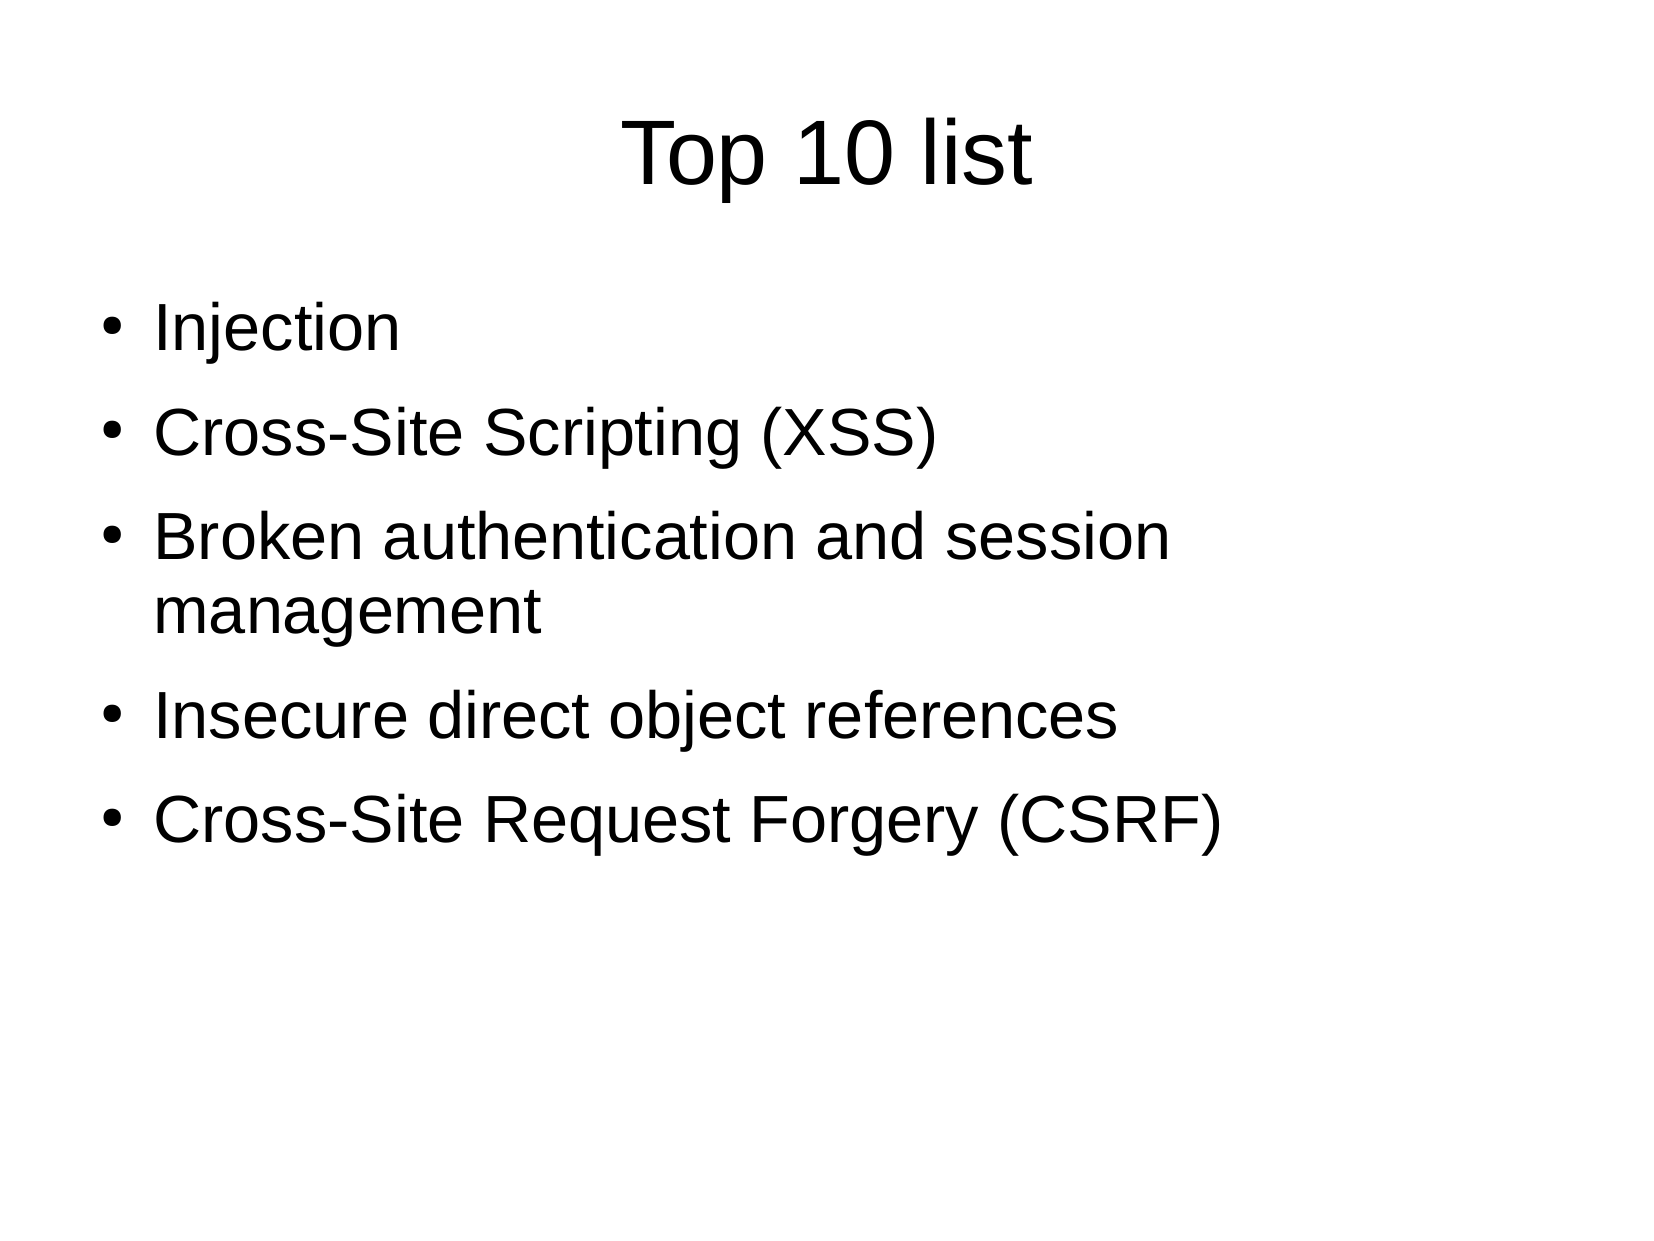

# Top 10 list
Injection
Cross-Site Scripting (XSS)
Broken authentication and session management
Insecure direct object references
Cross-Site Request Forgery (CSRF)